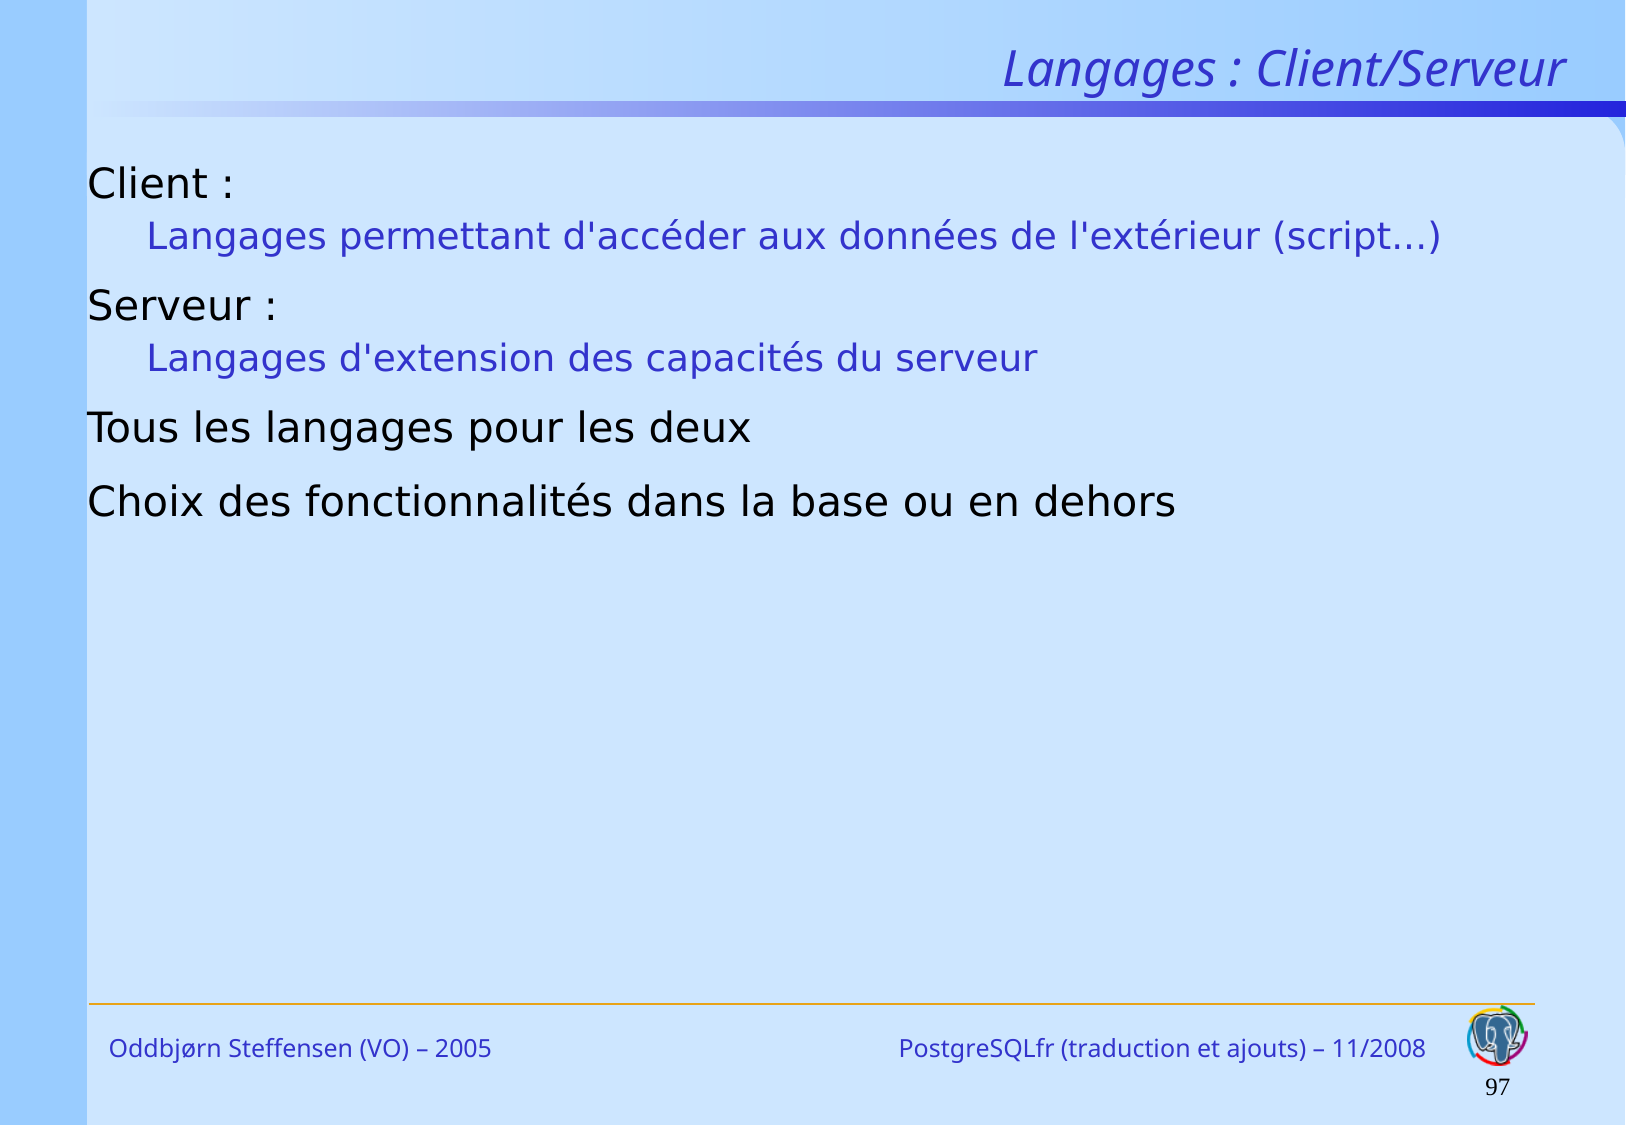

# Langages : Client/Serveur
Client :
Langages permettant d'accéder aux données de l'extérieur (script...)
Serveur :
Langages d'extension des capacités du serveur
Tous les langages pour les deux
Choix des fonctionnalités dans la base ou en dehors